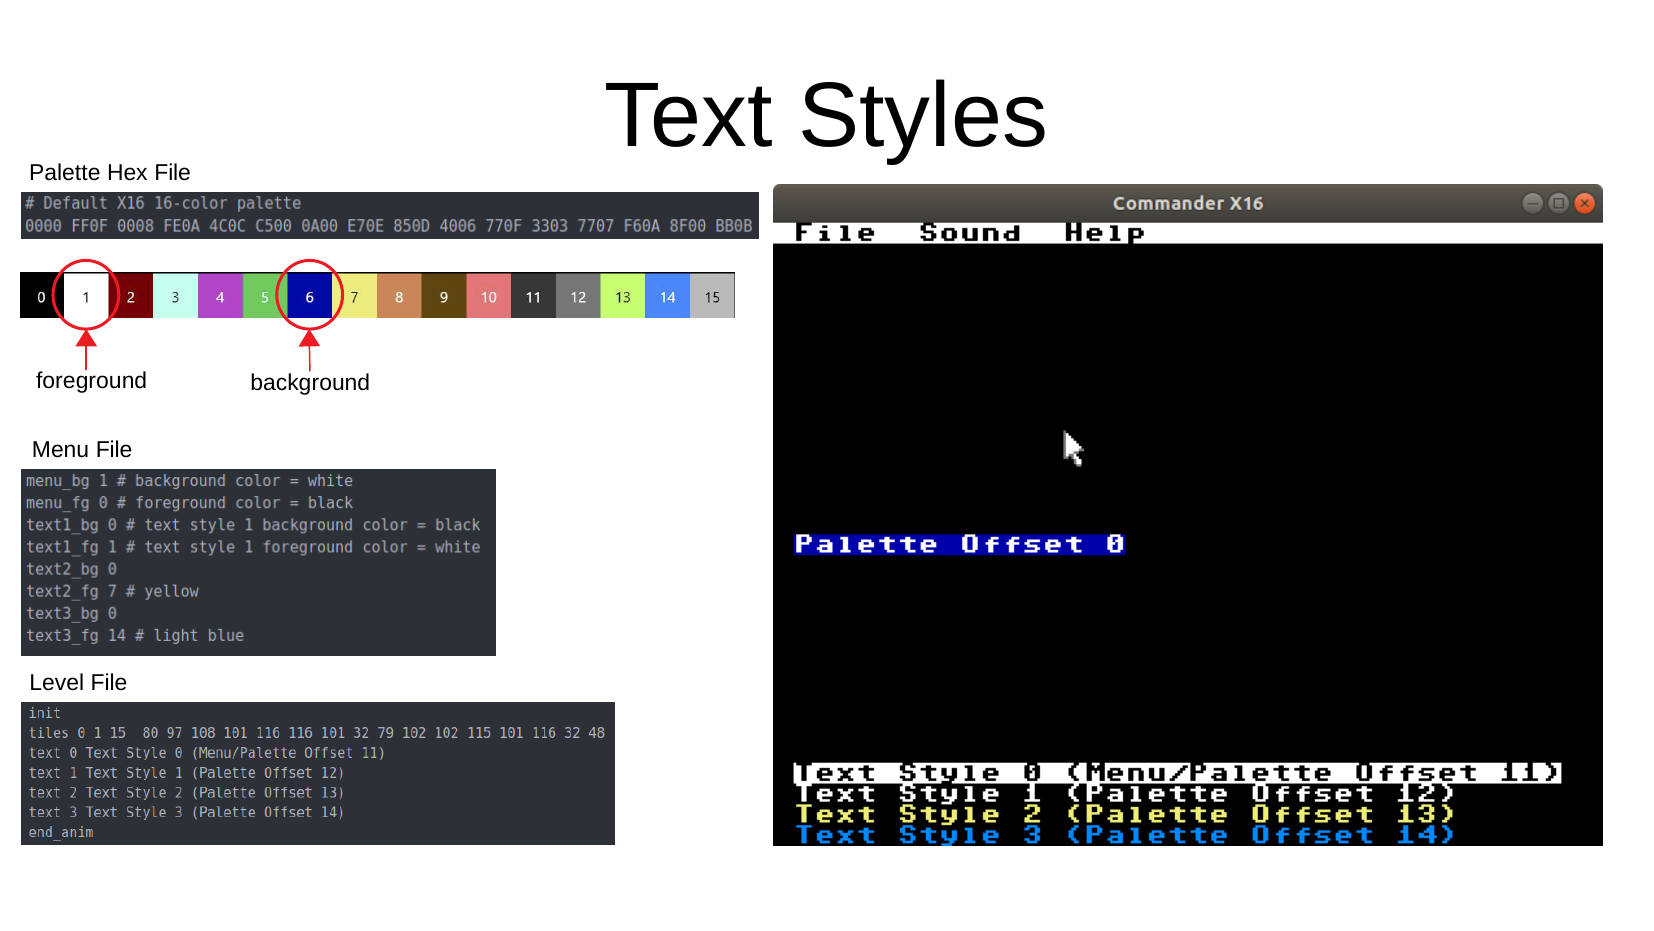

# Text Styles
Palette Hex File
foreground
background
Menu File
Level File